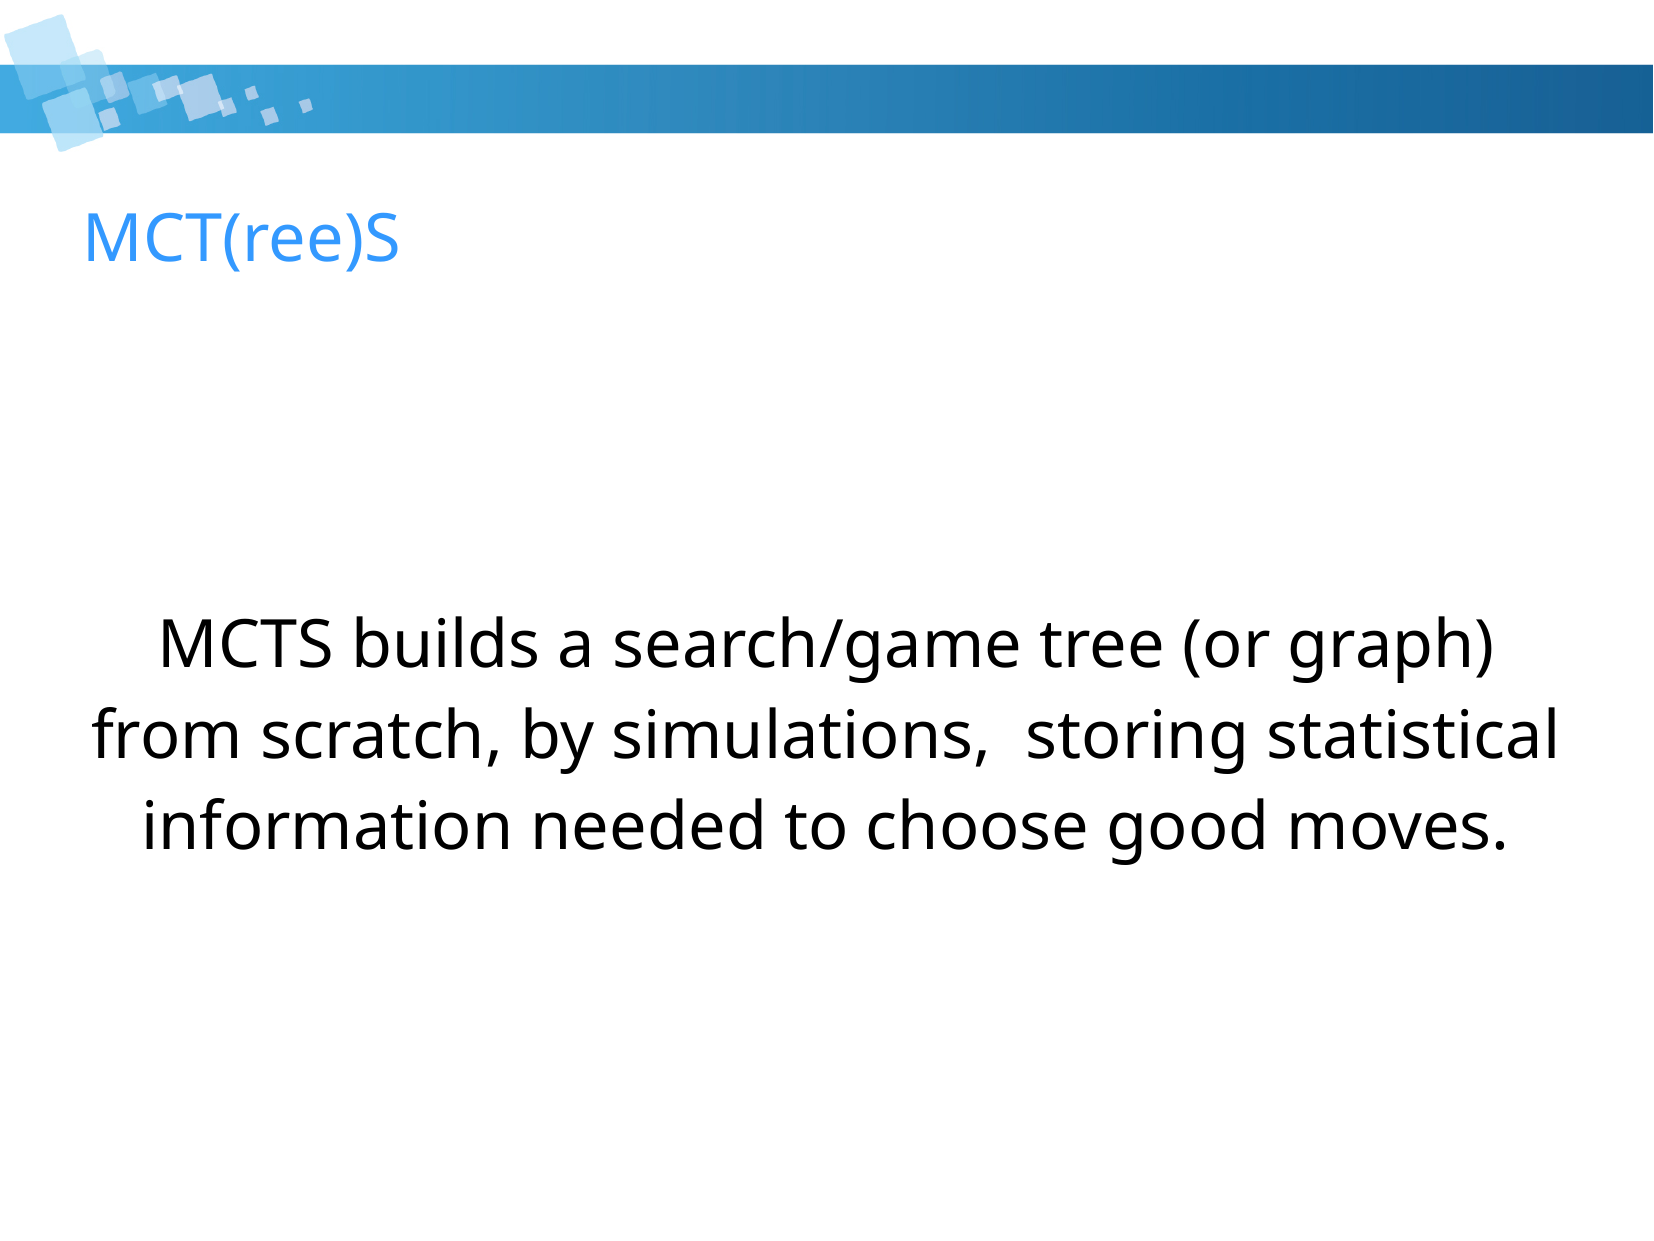

# MCT(ree)S
MCTS builds a search/game tree (or graph) from scratch, by simulations, storing statistical information needed to choose good moves.